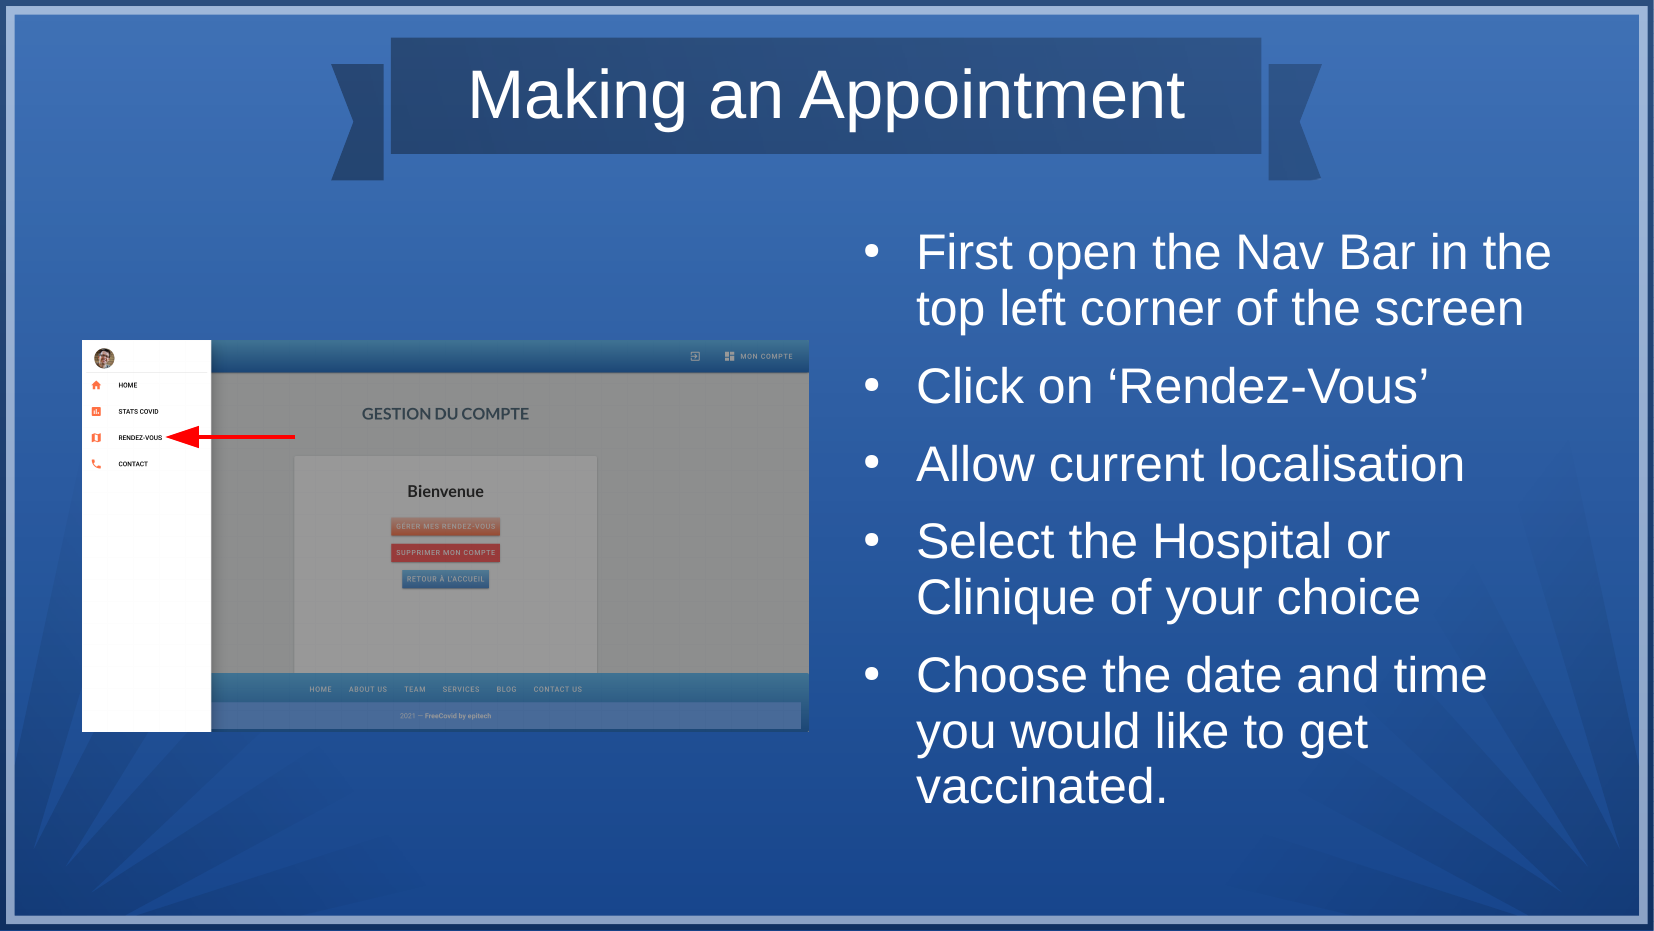

# Making an Appointment
First open the Nav Bar in the top left corner of the screen
Click on ‘Rendez-Vous’
Allow current localisation
Select the Hospital or Clinique of your choice
Choose the date and time you would like to get vaccinated.